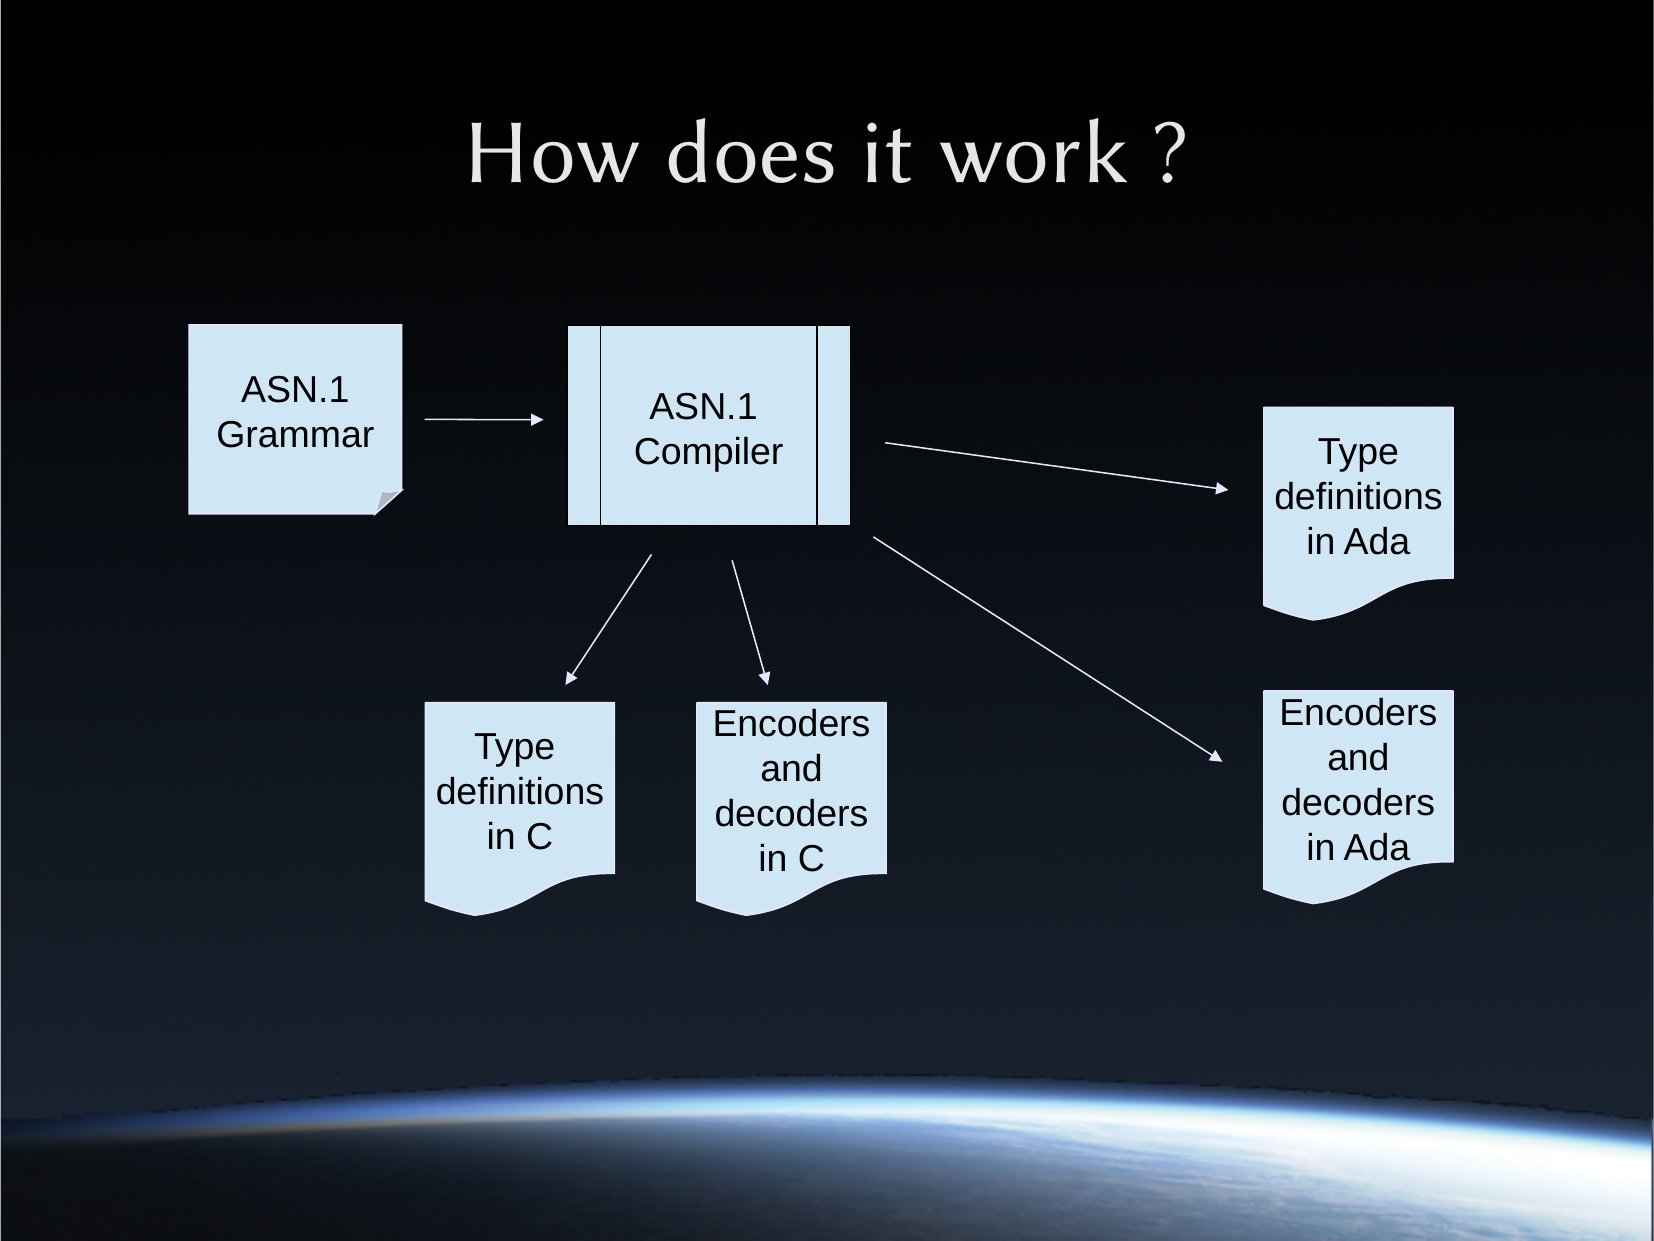

# How does it work ?
ASN.1
Grammar
ASN.1
Compiler
Type
definitions
in Ada
Encoders
and
decoders
in Ada
Type
definitions
in C
Encoders
and
decoders
in C